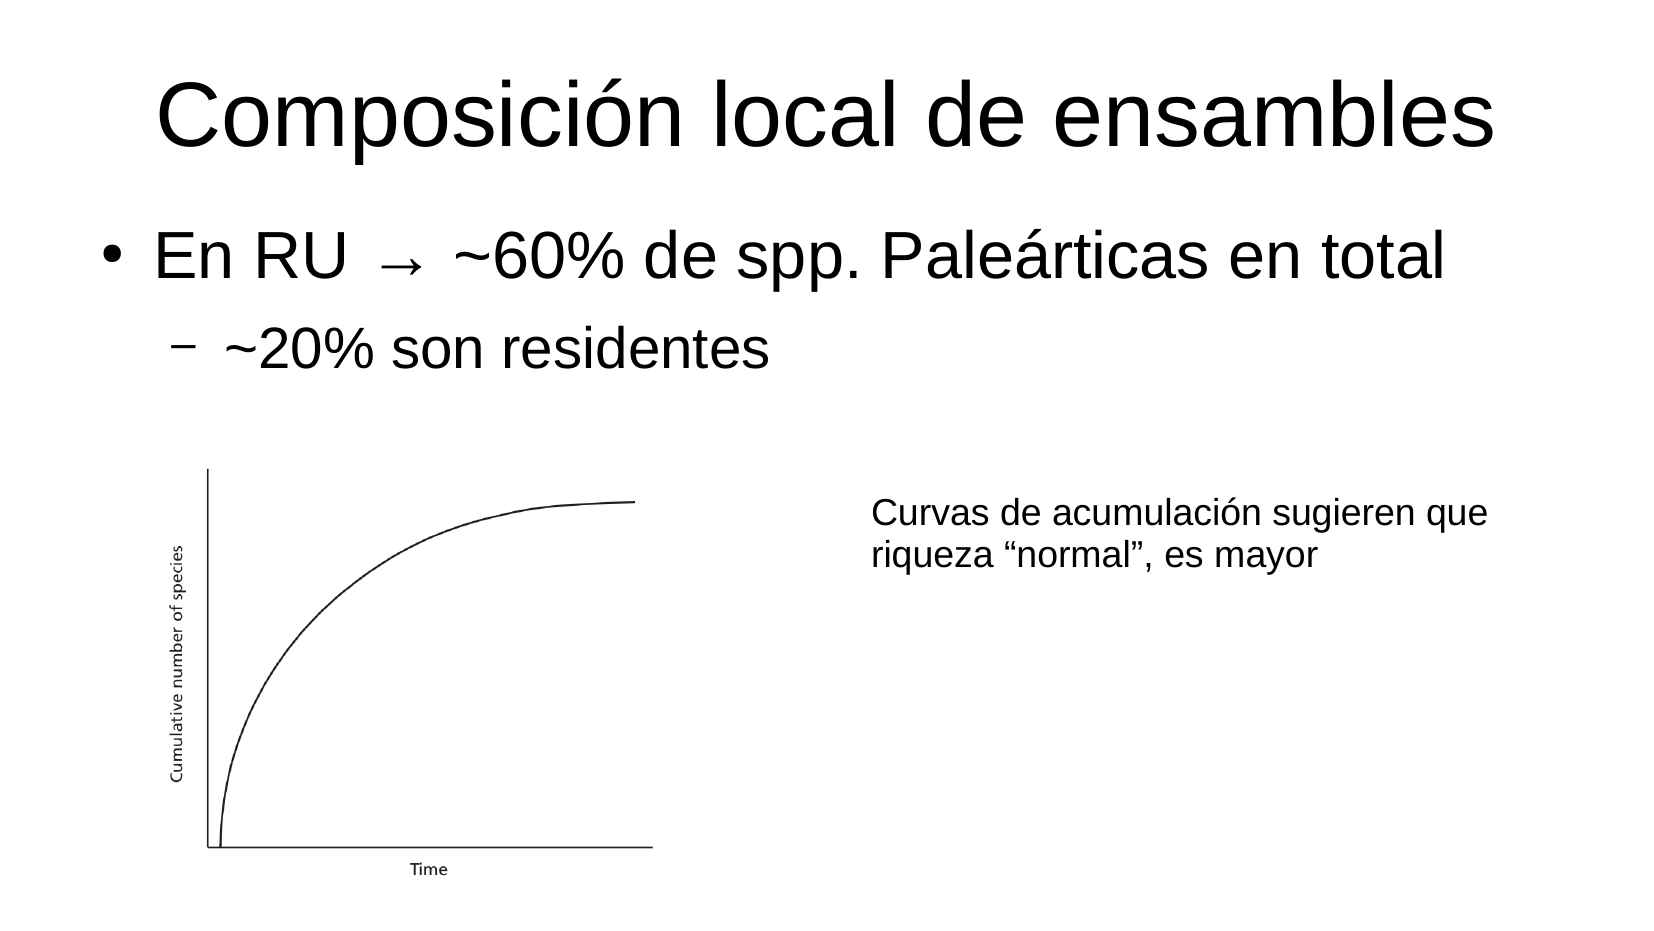

# Composición local de ensambles
En RU → ~60% de spp. Paleárticas en total
~20% son residentes
Curvas de acumulación sugieren que riqueza “normal”, es mayor